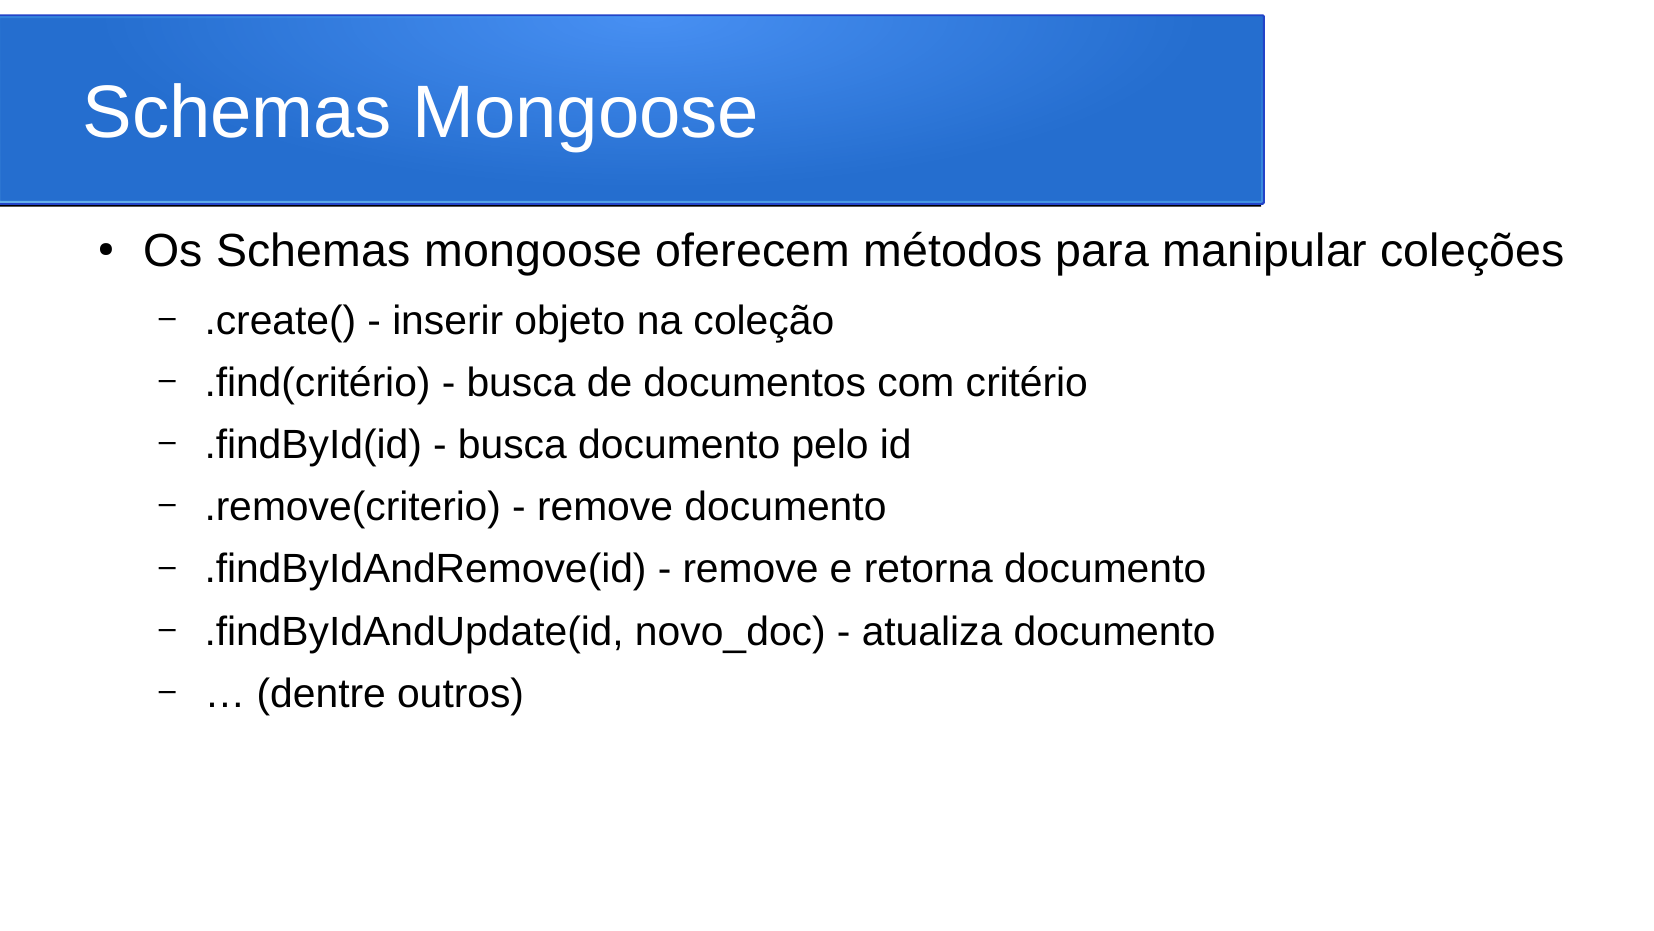

# Schemas Mongoose
Os Schemas mongoose oferecem métodos para manipular coleções
.create() - inserir objeto na coleção
.find(critério) - busca de documentos com critério
.findById(id) - busca documento pelo id
.remove(criterio) - remove documento
.findByIdAndRemove(id) - remove e retorna documento
.findByIdAndUpdate(id, novo_doc) - atualiza documento
… (dentre outros)